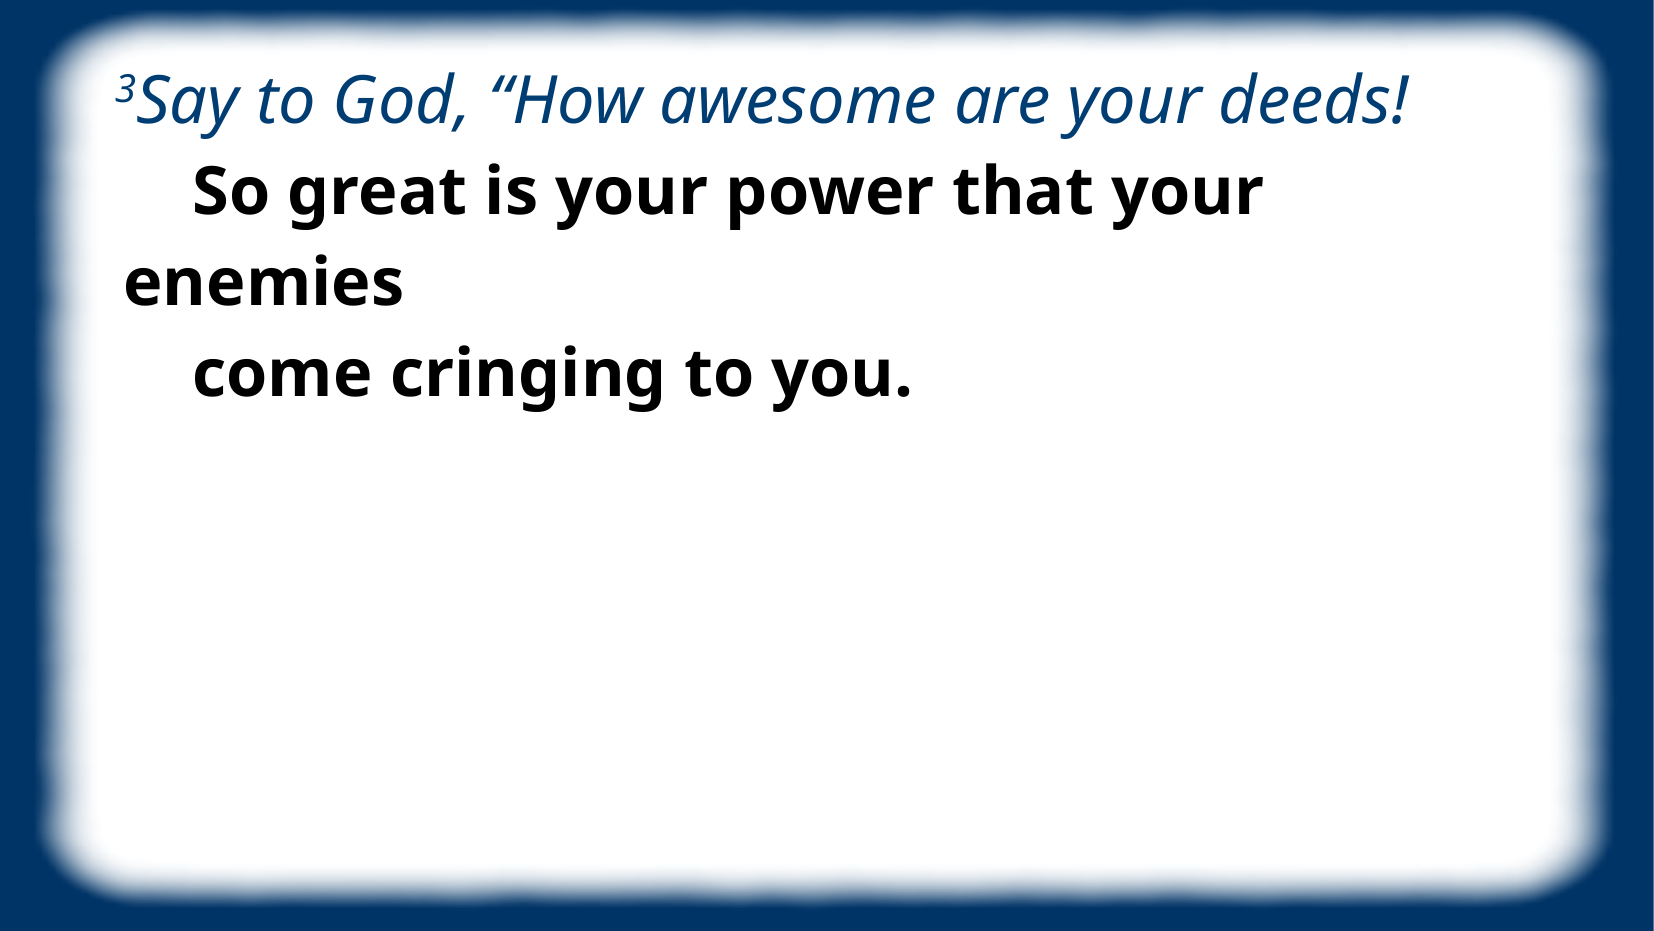

3Say to God, “How awesome are your deeds!
 So great is your power that your enemies
 come cringing to you.